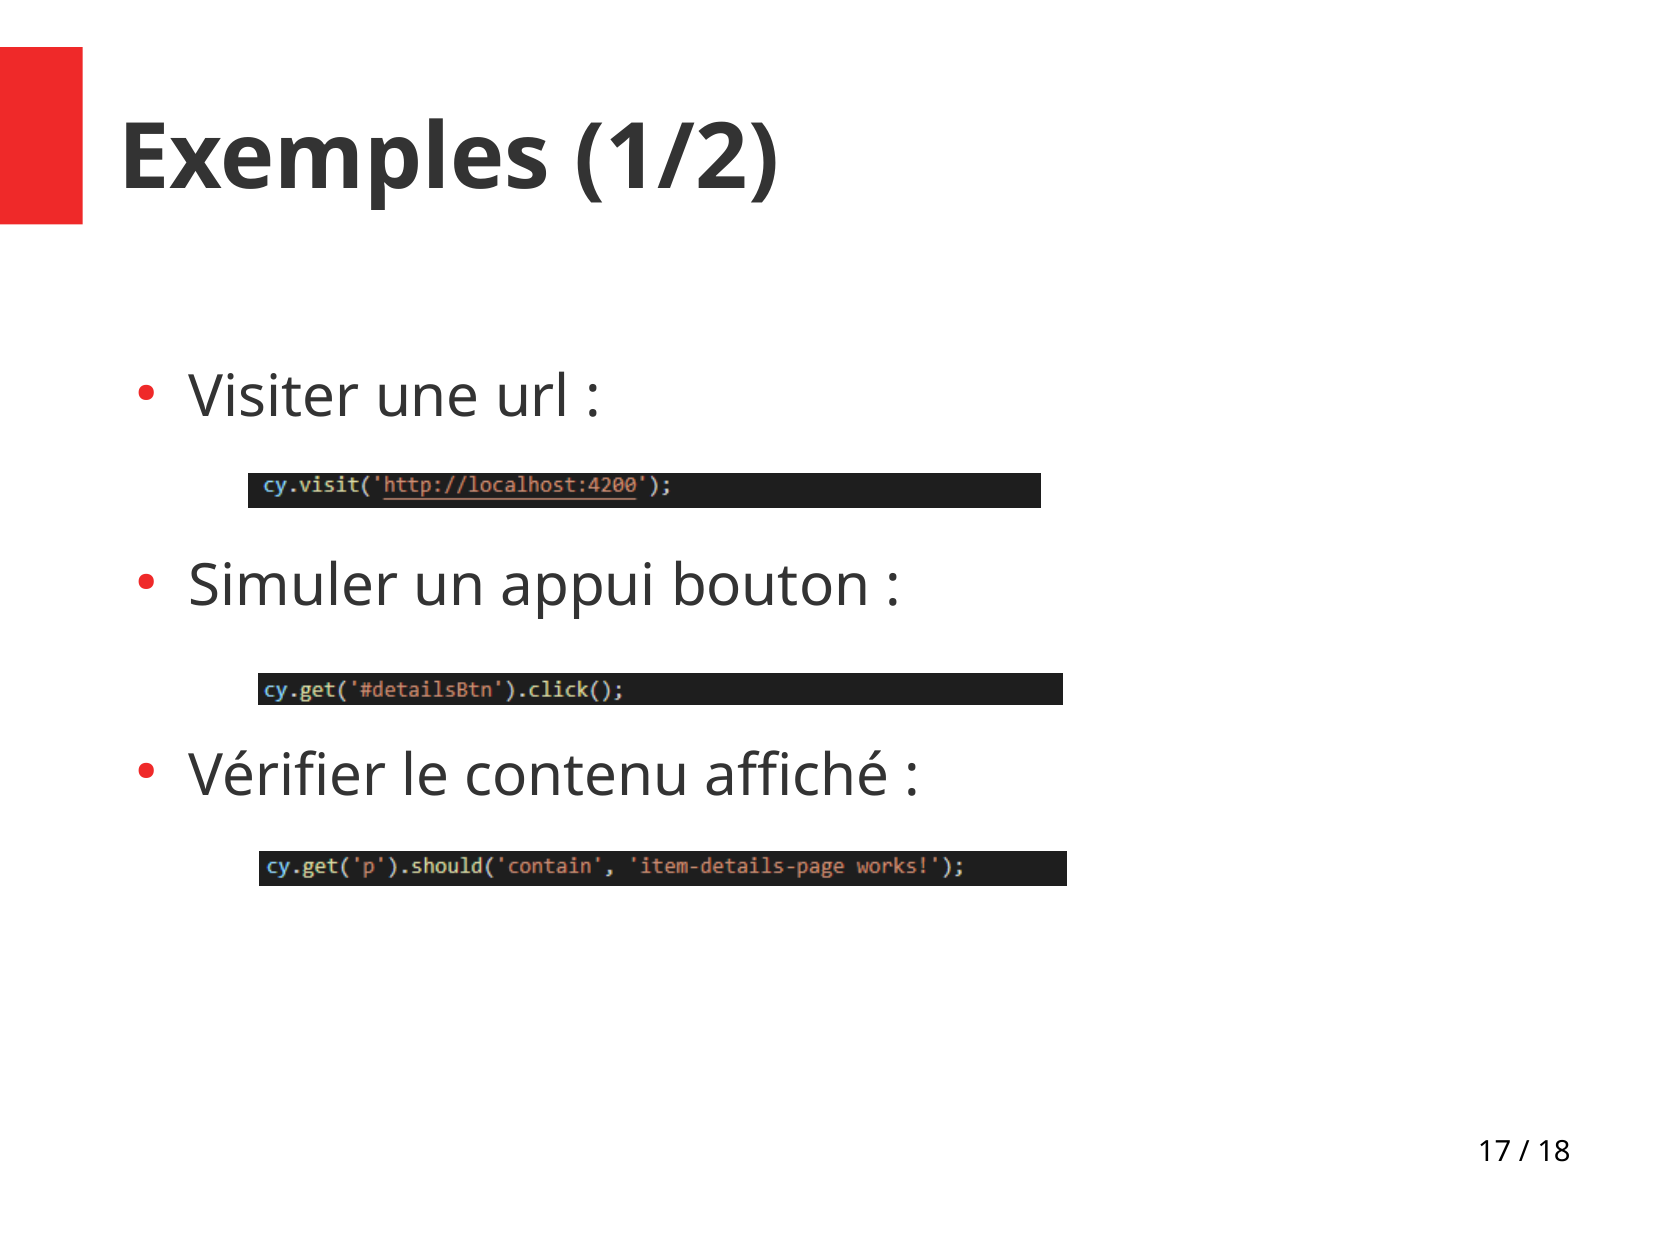

# Exemples (1/2)
Visiter une url :
Simuler un appui bouton :
Vérifier le contenu affiché :
17